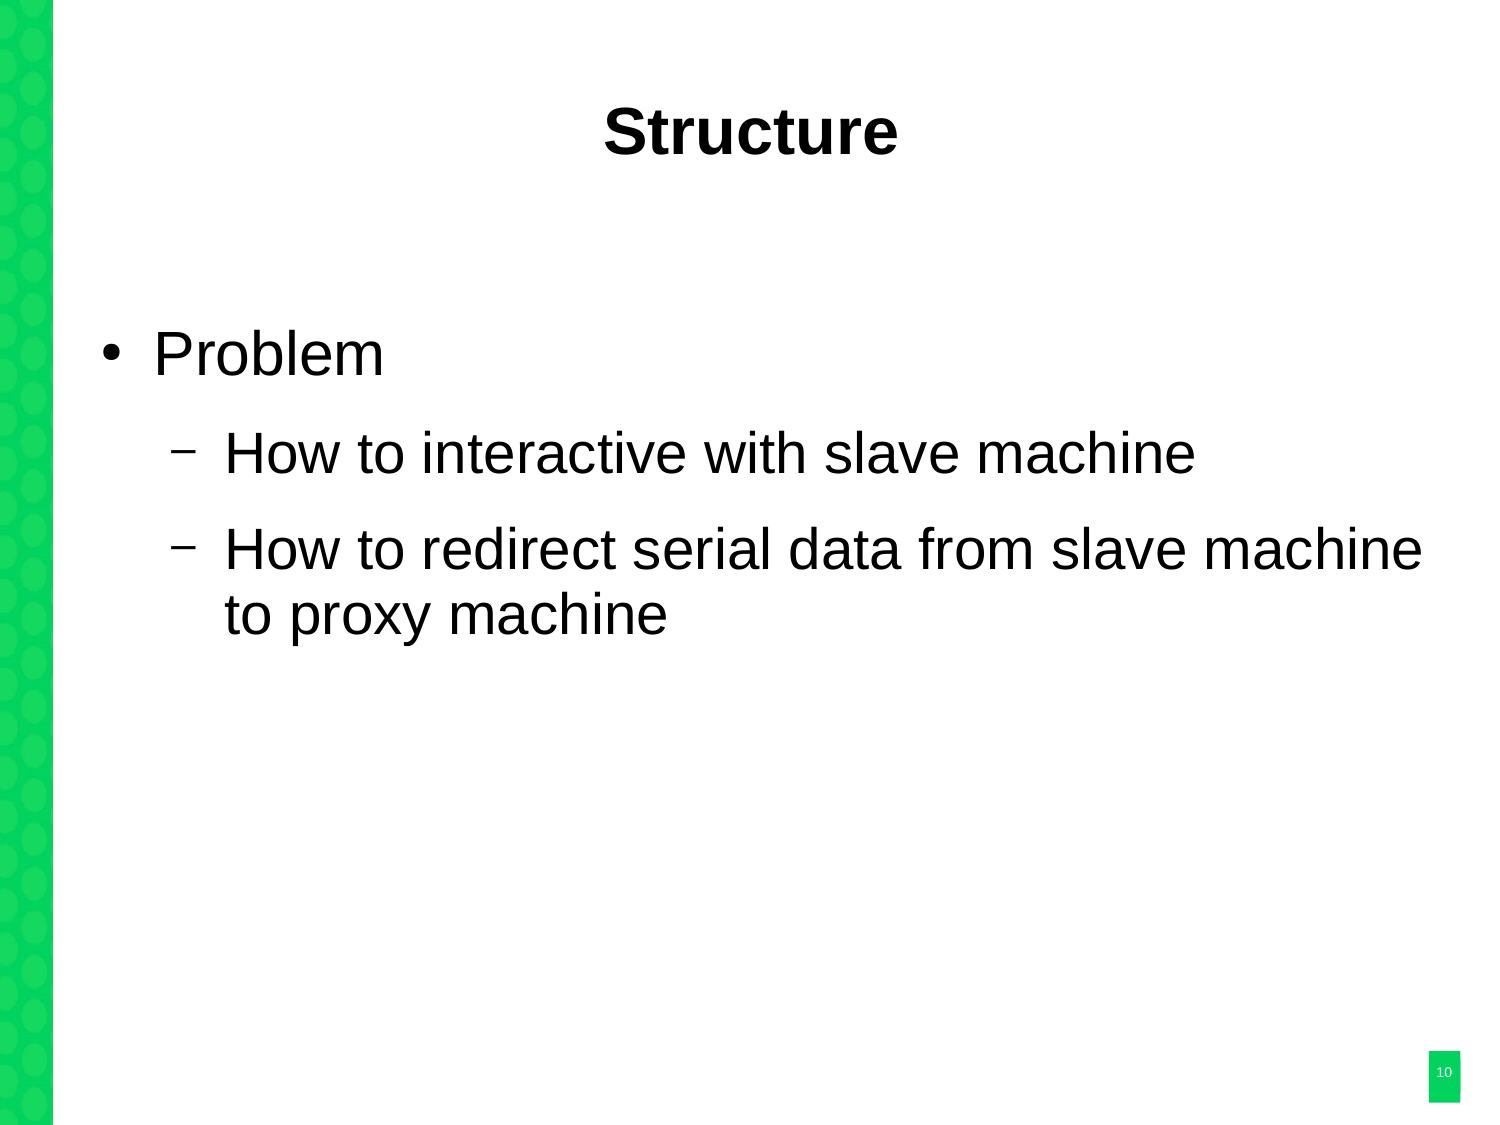

# Structure
Problem
How to interactive with slave machine
How to redirect serial data from slave machine to proxy machine